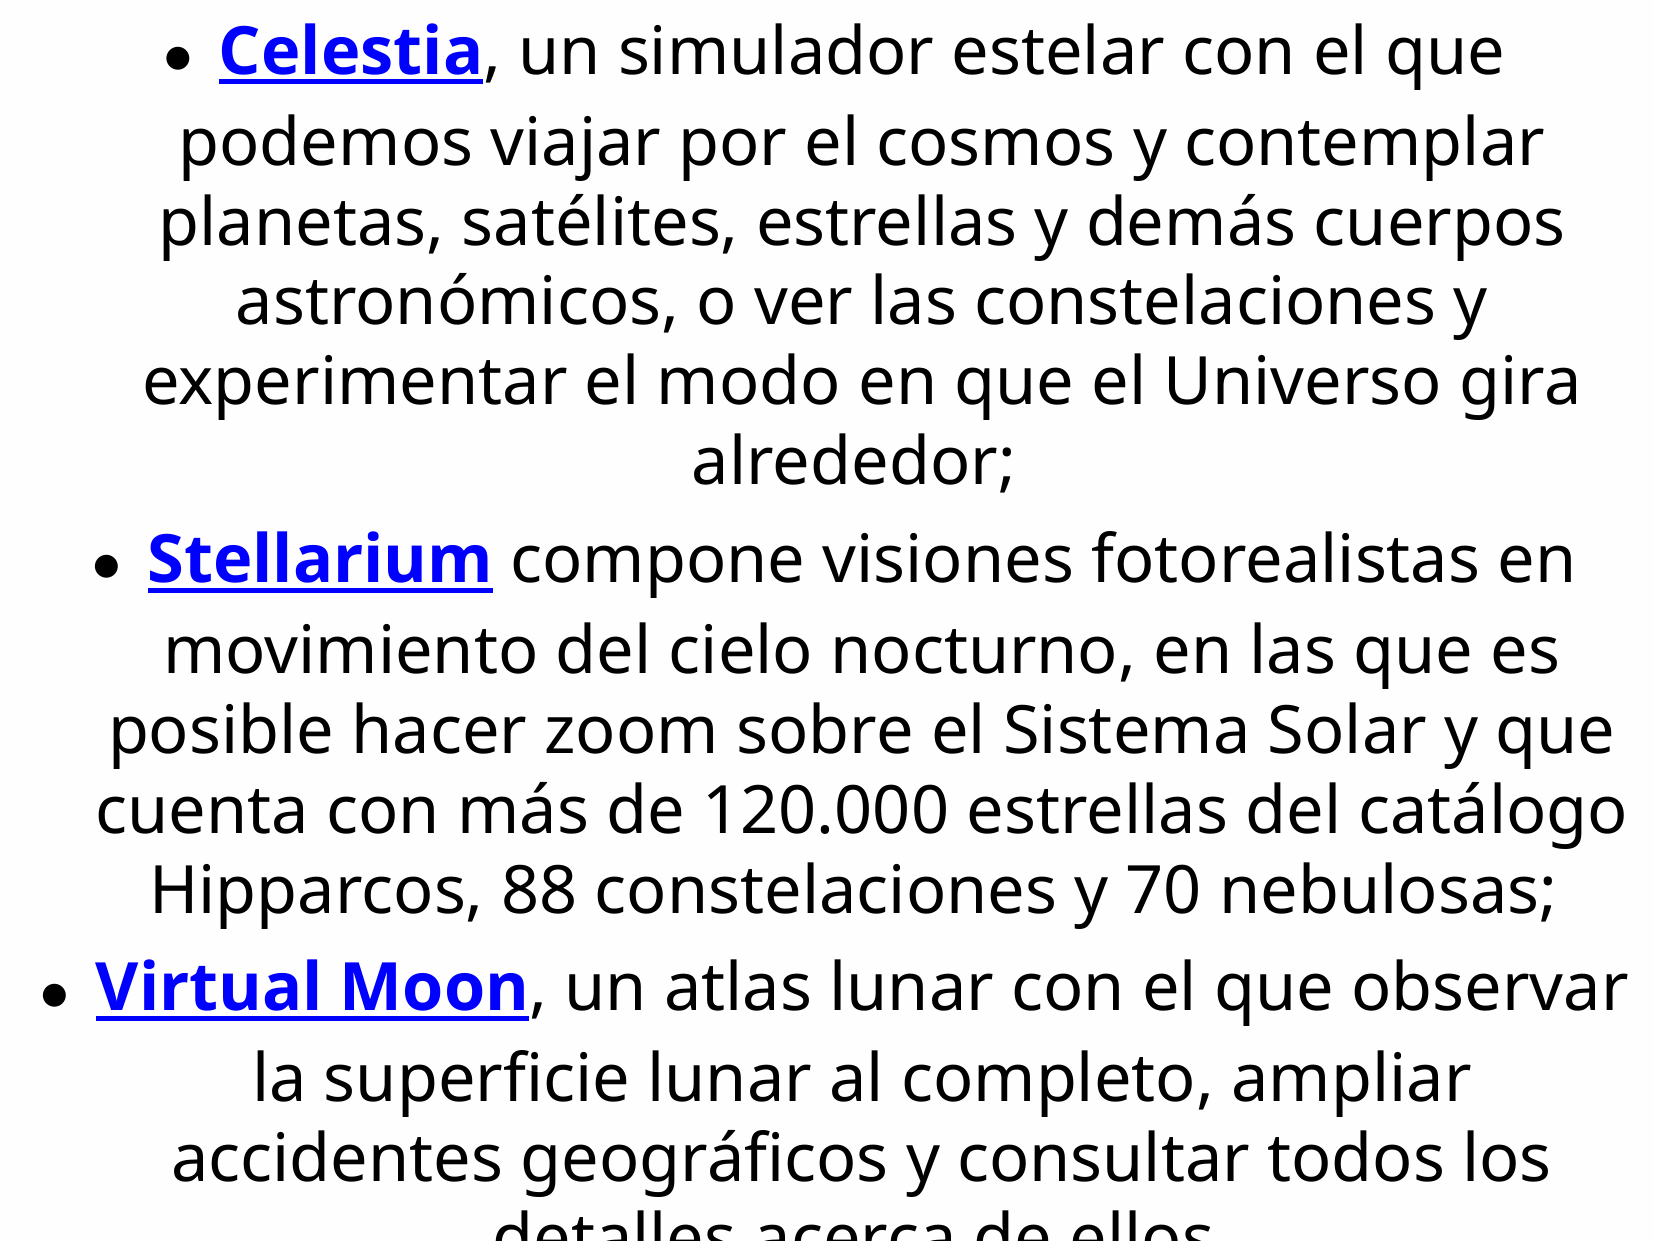

# Celestia, un simulador estelar con el que podemos viajar por el cosmos y contemplar planetas, satélites, estrellas y demás cuerpos astronómicos, o ver las constelaciones y experimentar el modo en que el Universo gira alrededor;
Stellarium compone visiones fotorealistas en movimiento del cielo nocturno, en las que es posible hacer zoom sobre el Sistema Solar y que cuenta con más de 120.000 estrellas del catálogo Hipparcos, 88 constelaciones y 70 nebulosas;
Virtual Moon, un atlas lunar con el que observar la superficie lunar al completo, ampliar accidentes geográficos y consultar todos los detalles acerca de ellos.